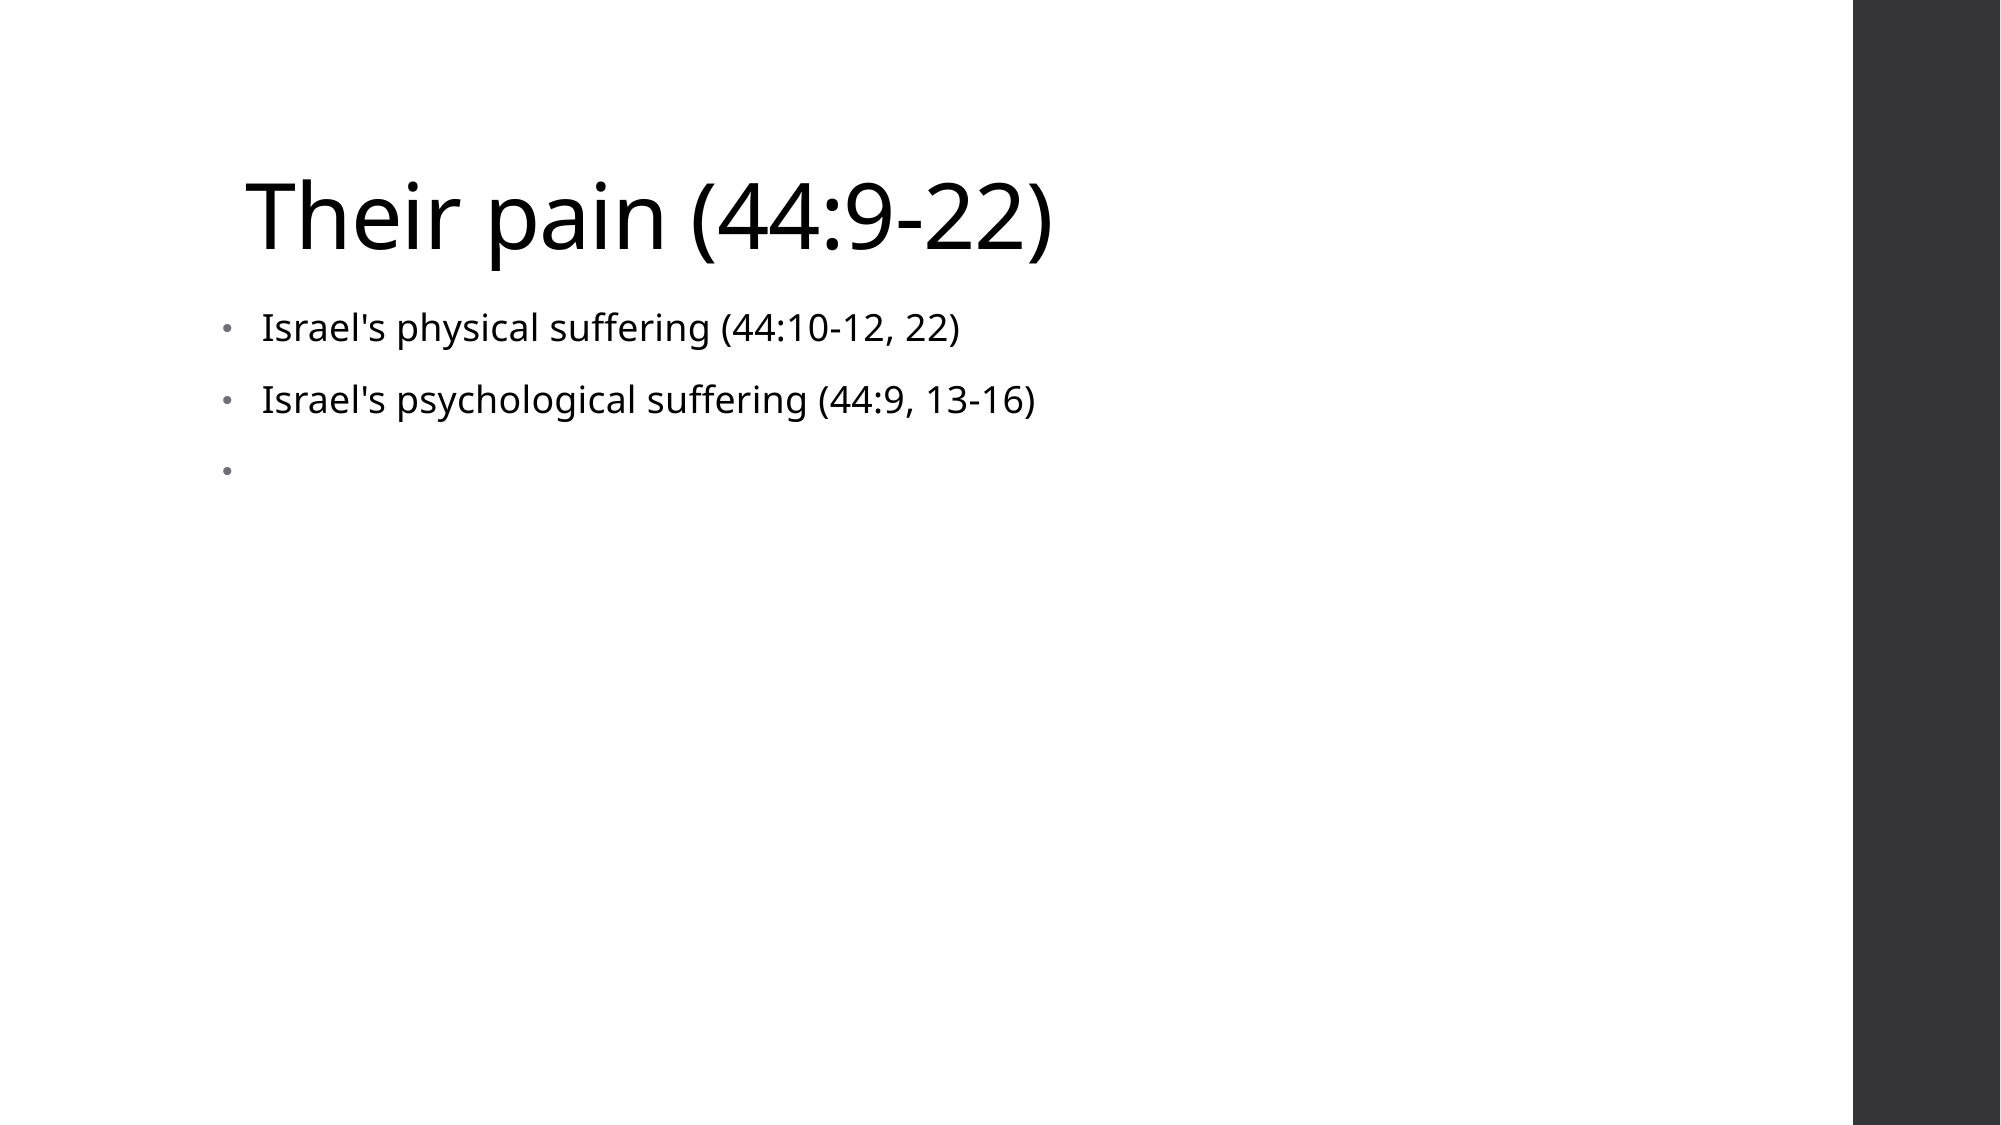

# Their pain (44:9-22)
 Israel's physical suffering (44:10-12, 22)
 Israel's psychological suffering (44:9, 13-16)